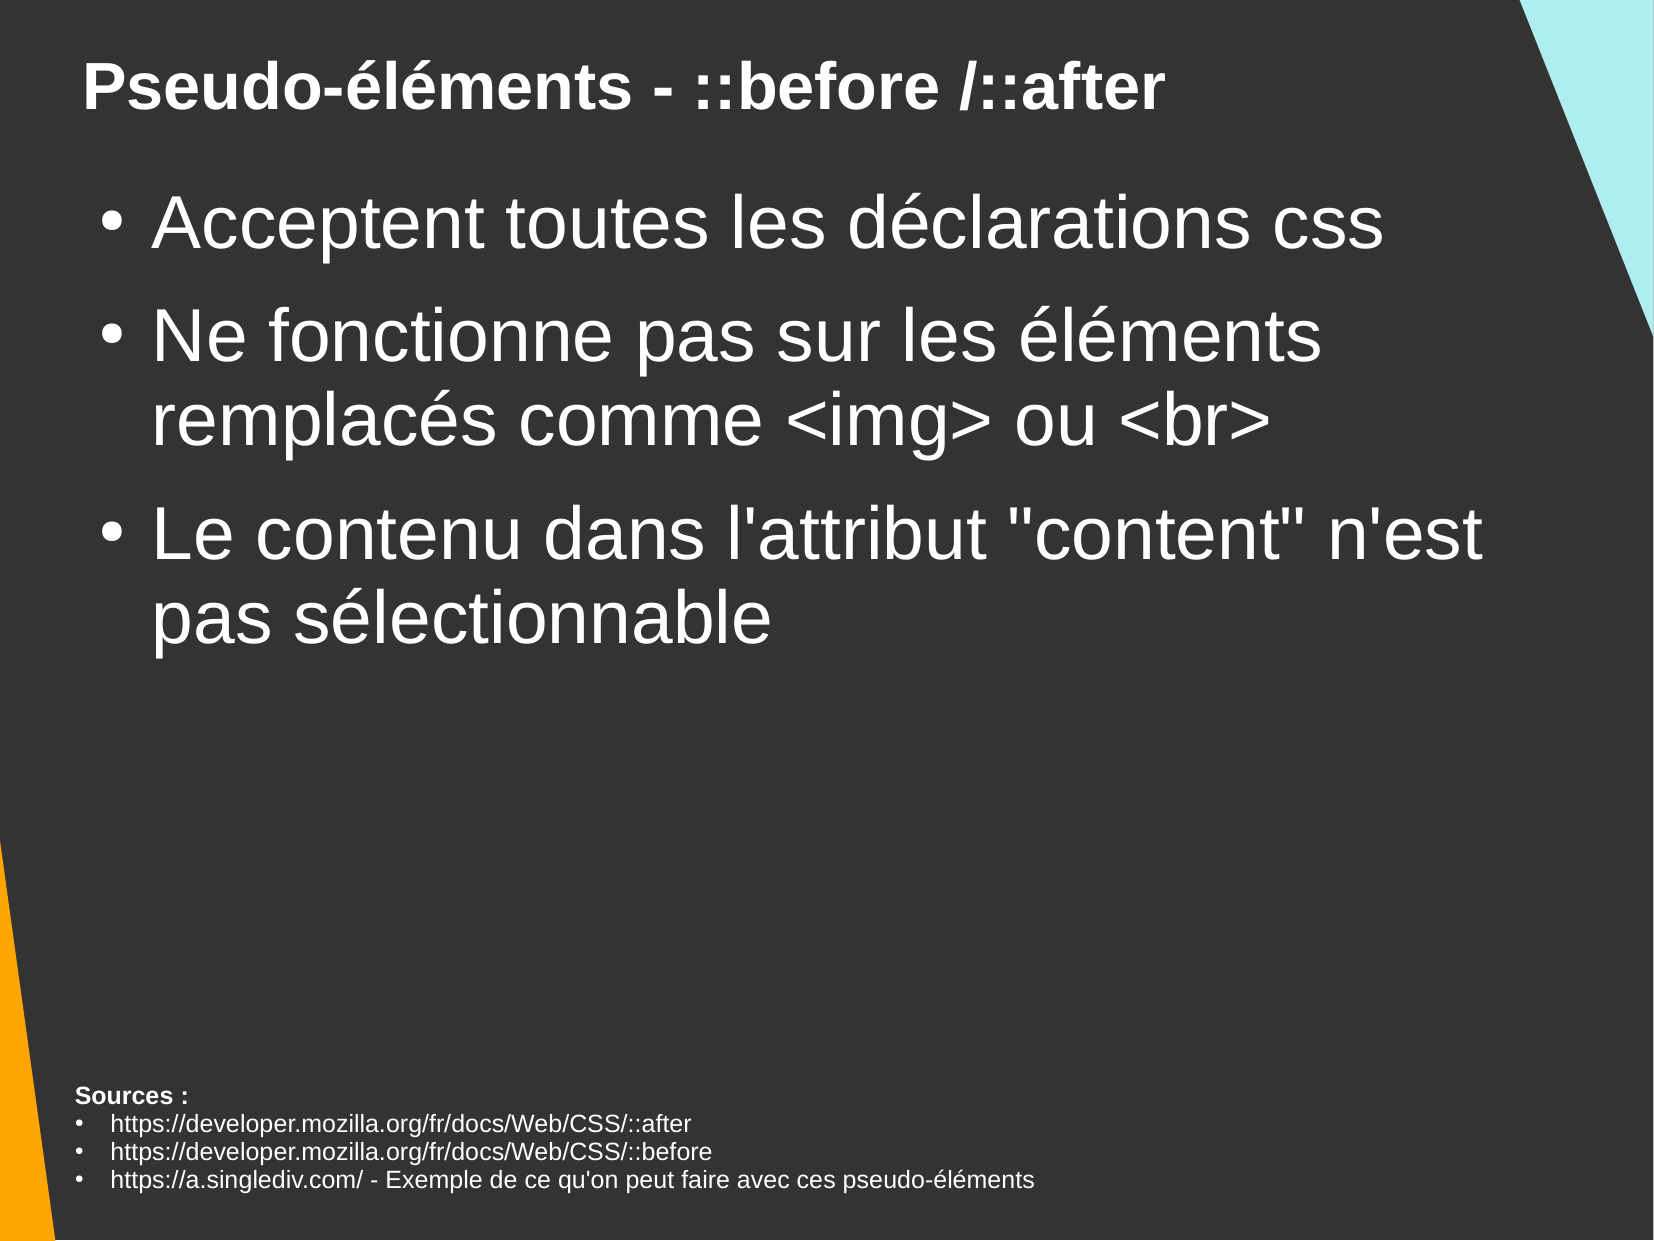

# Pseudo-éléments - ::before /::after
Acceptent toutes les déclarations css
Ne fonctionne pas sur les éléments remplacés comme <img> ou <br>
Le contenu dans l'attribut "content" n'est pas sélectionnable
Sources :
https://developer.mozilla.org/fr/docs/Web/CSS/::after
https://developer.mozilla.org/fr/docs/Web/CSS/::before
https://a.singlediv.com/ - Exemple de ce qu'on peut faire avec ces pseudo-éléments